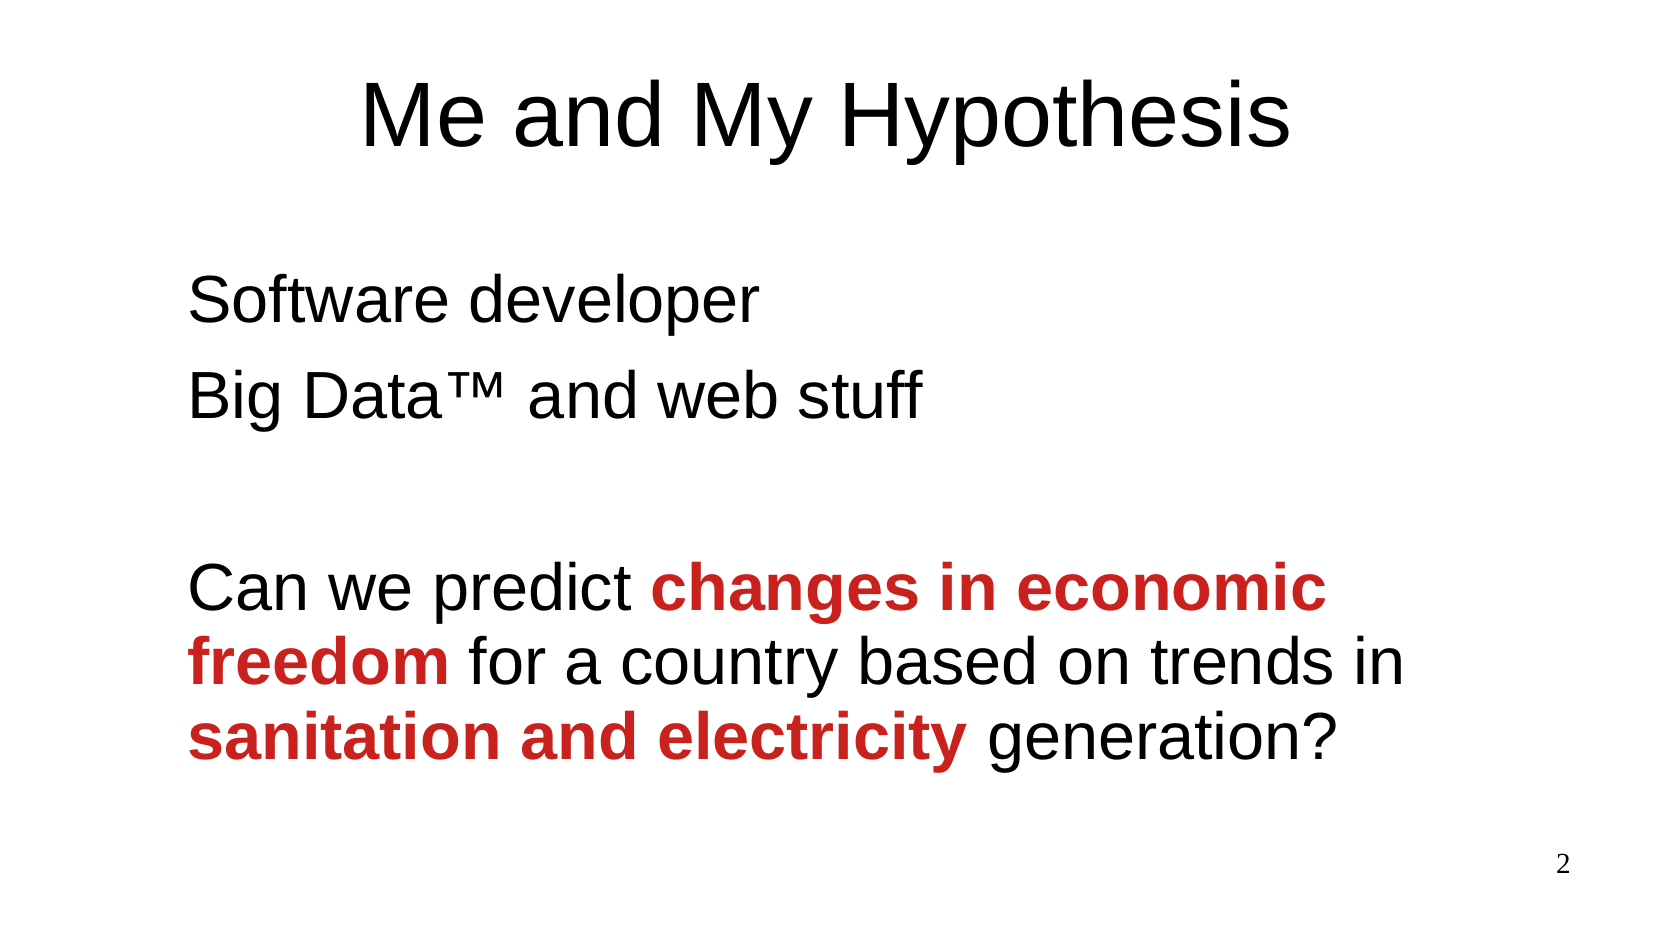

# Me and My Hypothesis
Software developer
Big Data™ and web stuff
Can we predict changes in economic freedom for a country based on trends in sanitation and electricity generation?
2